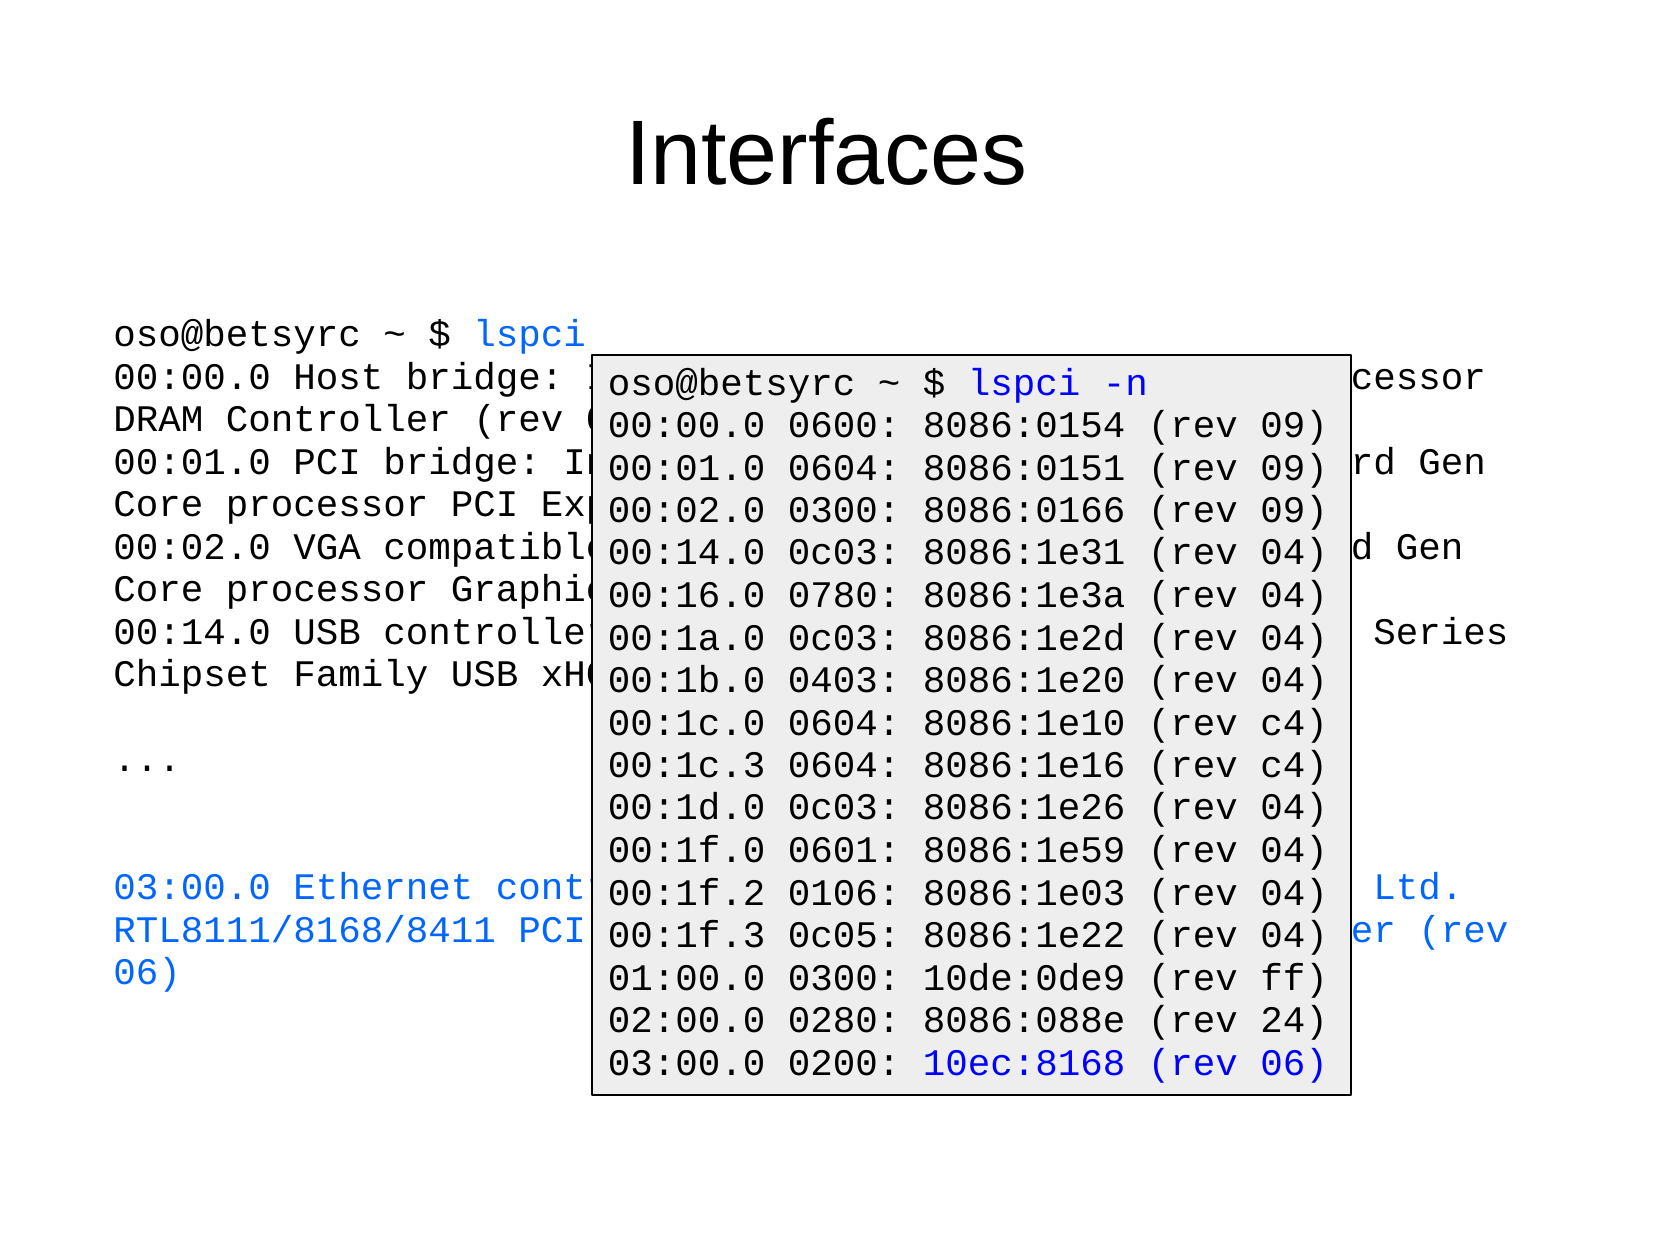

# Interfaces
oso@betsyrc ~ $ lspci
00:00.0 Host bridge: Intel Corporation 3rd Gen Core processor DRAM Controller (rev 09)
00:01.0 PCI bridge: Intel Corporation Xeon E3-1200 v2/3rd Gen Core processor PCI Express Root Port (rev 09)
00:02.0 VGA compatible controller: Intel Corporation 3rd Gen Core processor Graphics Controller (rev 09)
00:14.0 USB controller: Intel Corporation 7 Series/C210 Series Chipset Family USB xHCI Host Controller (rev 04)
...
03:00.0 Ethernet controller: Realtek Semiconductor Co., Ltd. RTL8111/8168/8411 PCI Express Gigabit Ethernet Controller (rev 06)
oso@betsyrc ~ $ lspci -n
00:00.0 0600: 8086:0154 (rev 09)
00:01.0 0604: 8086:0151 (rev 09)
00:02.0 0300: 8086:0166 (rev 09)
00:14.0 0c03: 8086:1e31 (rev 04)
00:16.0 0780: 8086:1e3a (rev 04)
00:1a.0 0c03: 8086:1e2d (rev 04)
00:1b.0 0403: 8086:1e20 (rev 04)
00:1c.0 0604: 8086:1e10 (rev c4)
00:1c.3 0604: 8086:1e16 (rev c4)
00:1d.0 0c03: 8086:1e26 (rev 04)
00:1f.0 0601: 8086:1e59 (rev 04)
00:1f.2 0106: 8086:1e03 (rev 04)
00:1f.3 0c05: 8086:1e22 (rev 04)
01:00.0 0300: 10de:0de9 (rev ff)
02:00.0 0280: 8086:088e (rev 24)
03:00.0 0200: 10ec:8168 (rev 06)